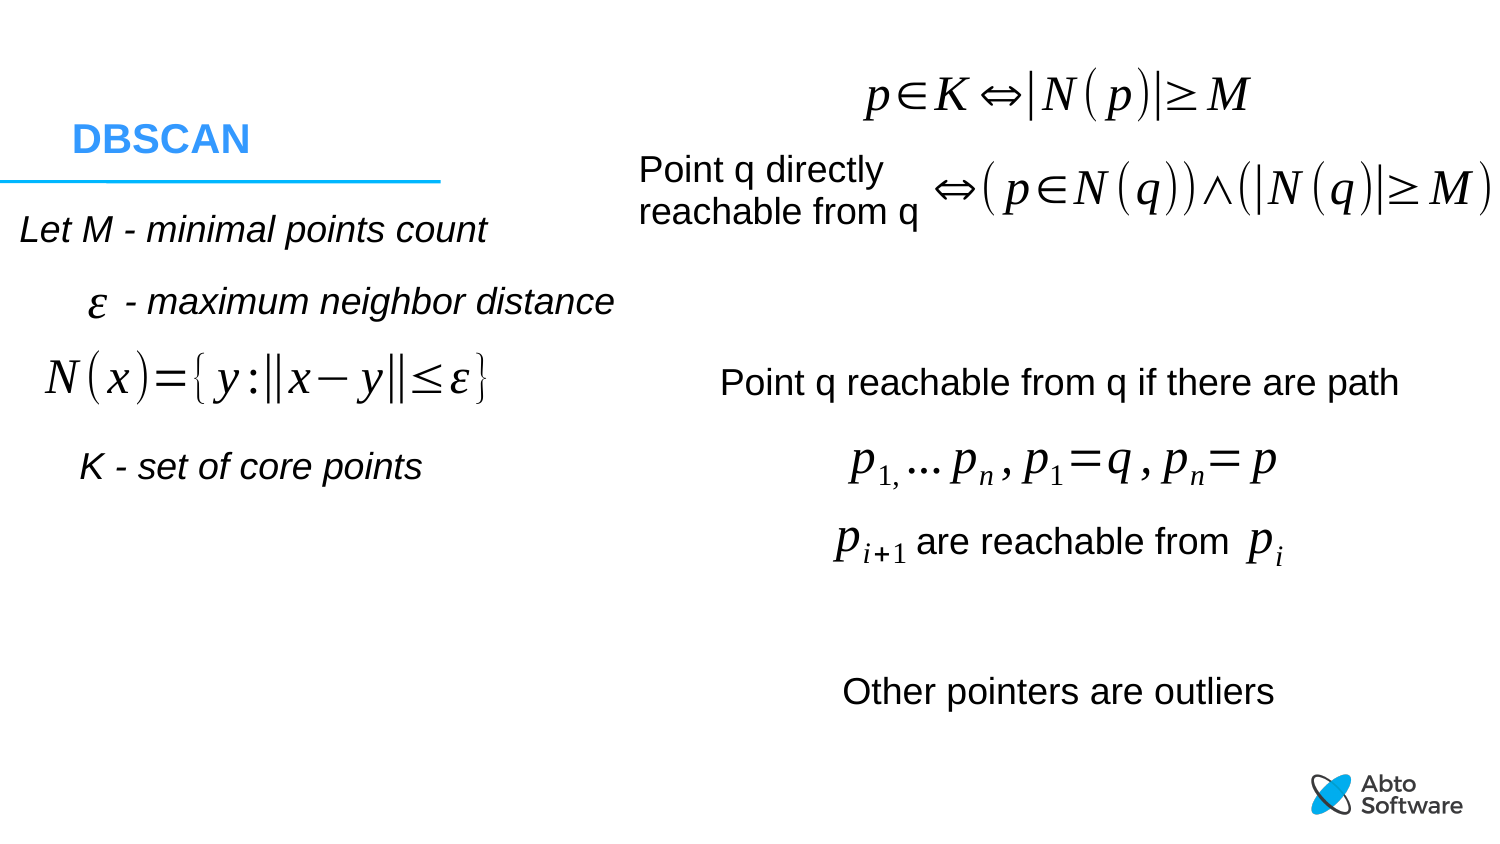

# DBSCAN
Point q directly
reachable from q
Let M - minimal points count
- maximum neighbor distance
Point q reachable from q if there are path
K - set of core points
are reachable from
Other pointers are outliers